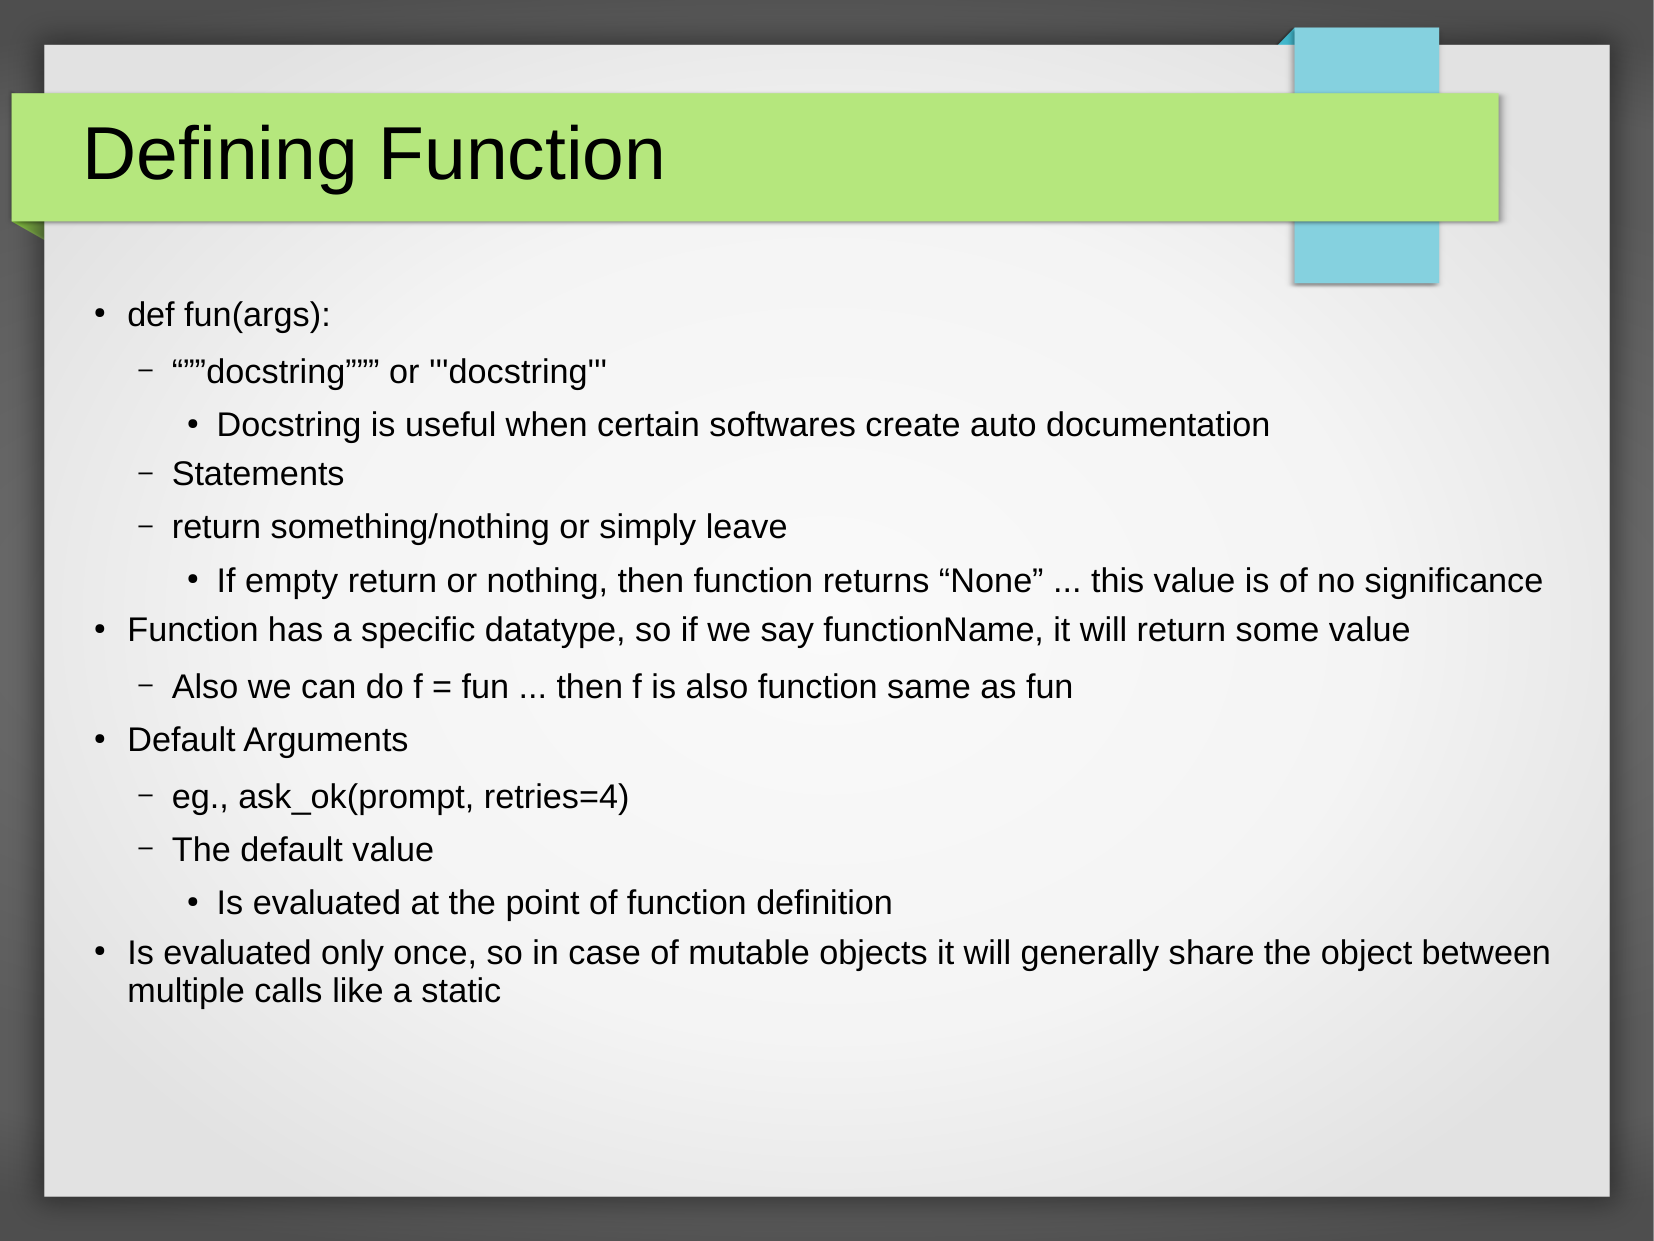

# Defining Function
def fun(args):
“””docstring””” or '''docstring'''
Docstring is useful when certain softwares create auto documentation
Statements
return something/nothing or simply leave
If empty return or nothing, then function returns “None” ... this value is of no significance
Function has a specific datatype, so if we say functionName, it will return some value
Also we can do f = fun ... then f is also function same as fun
Default Arguments
eg., ask_ok(prompt, retries=4)
The default value
Is evaluated at the point of function definition
Is evaluated only once, so in case of mutable objects it will generally share the object between multiple calls like a static